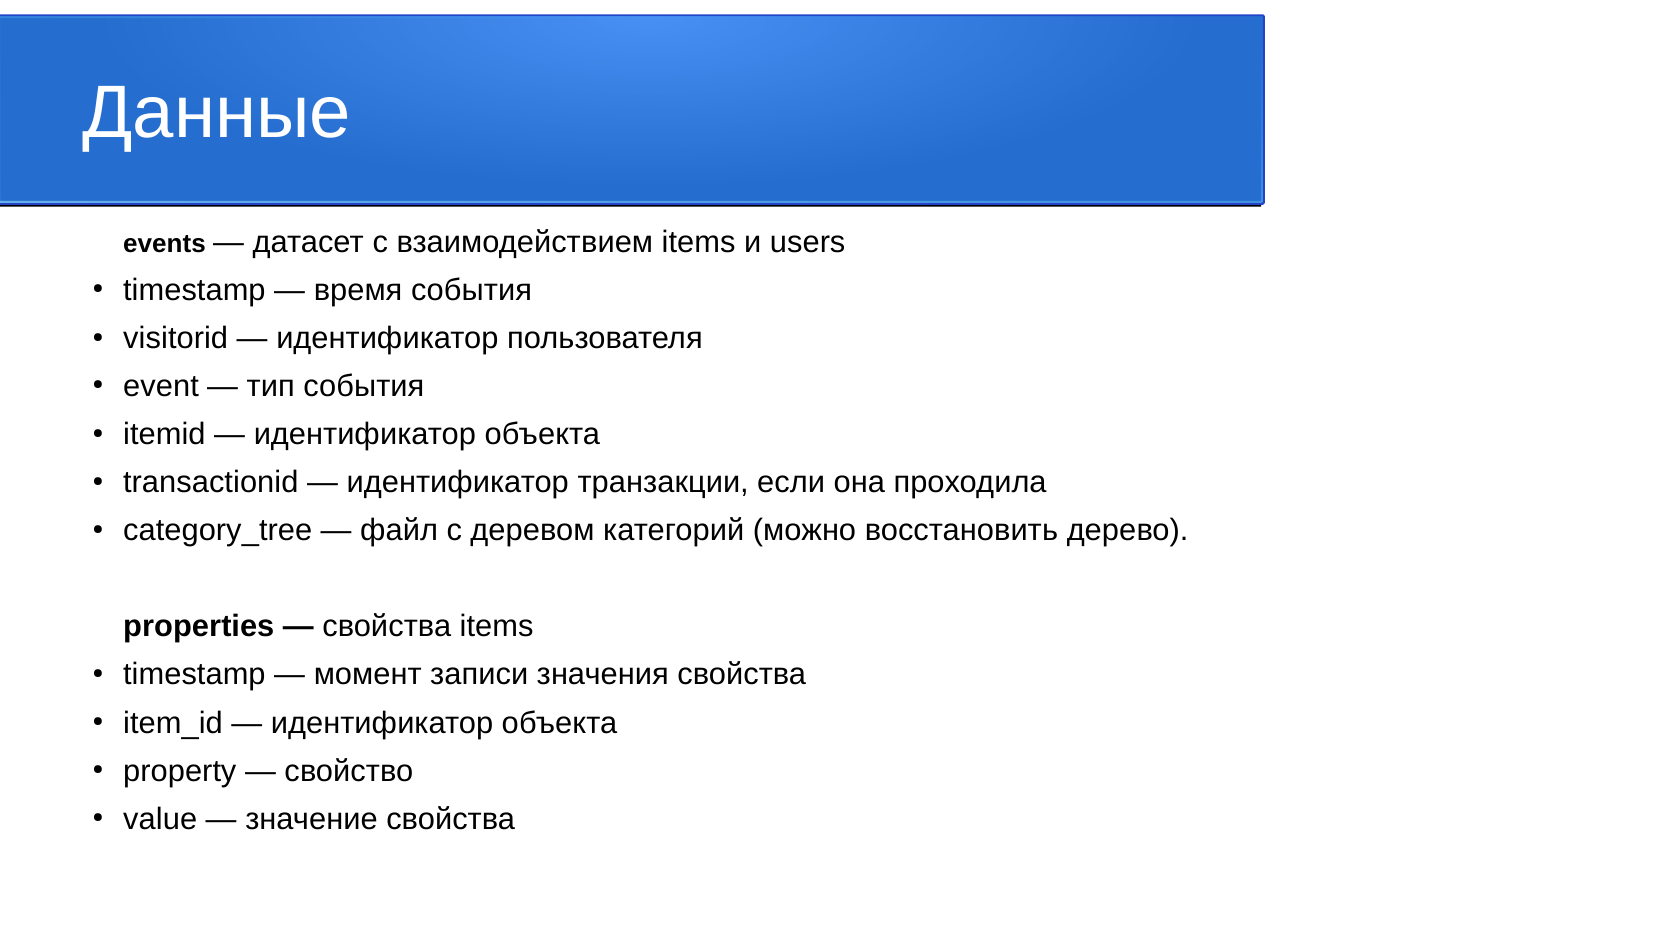

# Данные
events — датасет с взаимодействием items и users
timestamp — время события
visitorid — идентификатор пользователя
event — тип события
itemid — идентификатор объекта
transactionid — идентификатор транзакции, если она проходила
category_tree — файл с деревом категорий (можно восстановить дерево).
properties — свойства items
timestamp — момент записи значения свойства
item_id — идентификатор объекта
property — свойство
value — значение свойства